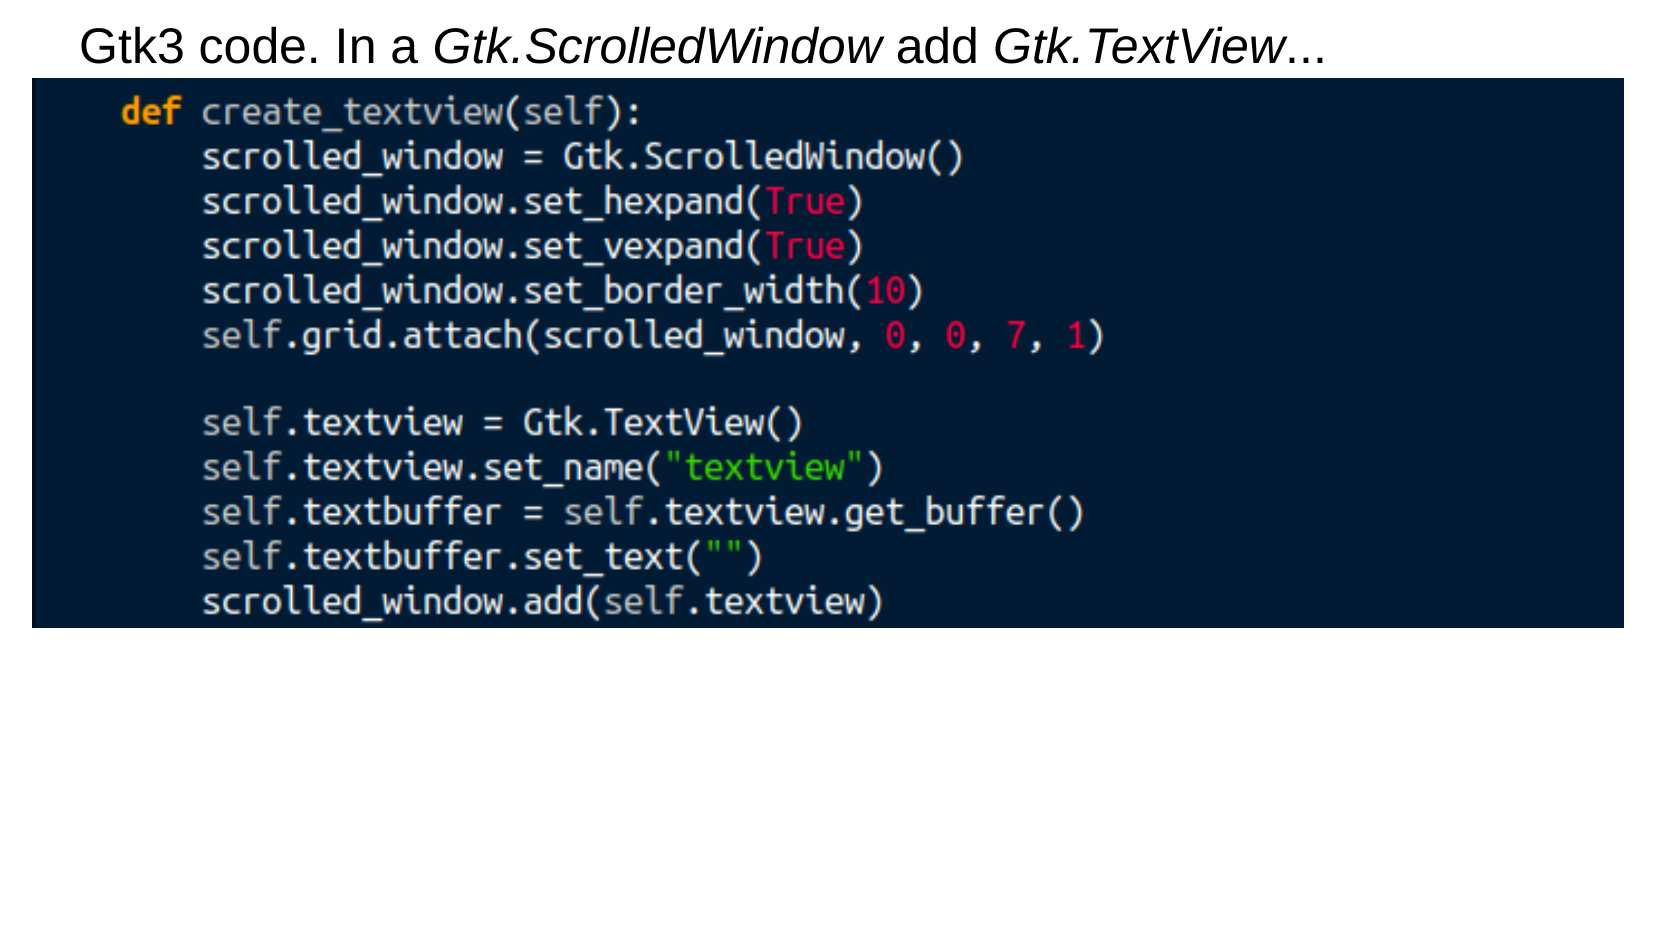

# Gtk3 code. In a Gtk.ScrolledWindow add Gtk.TextView...